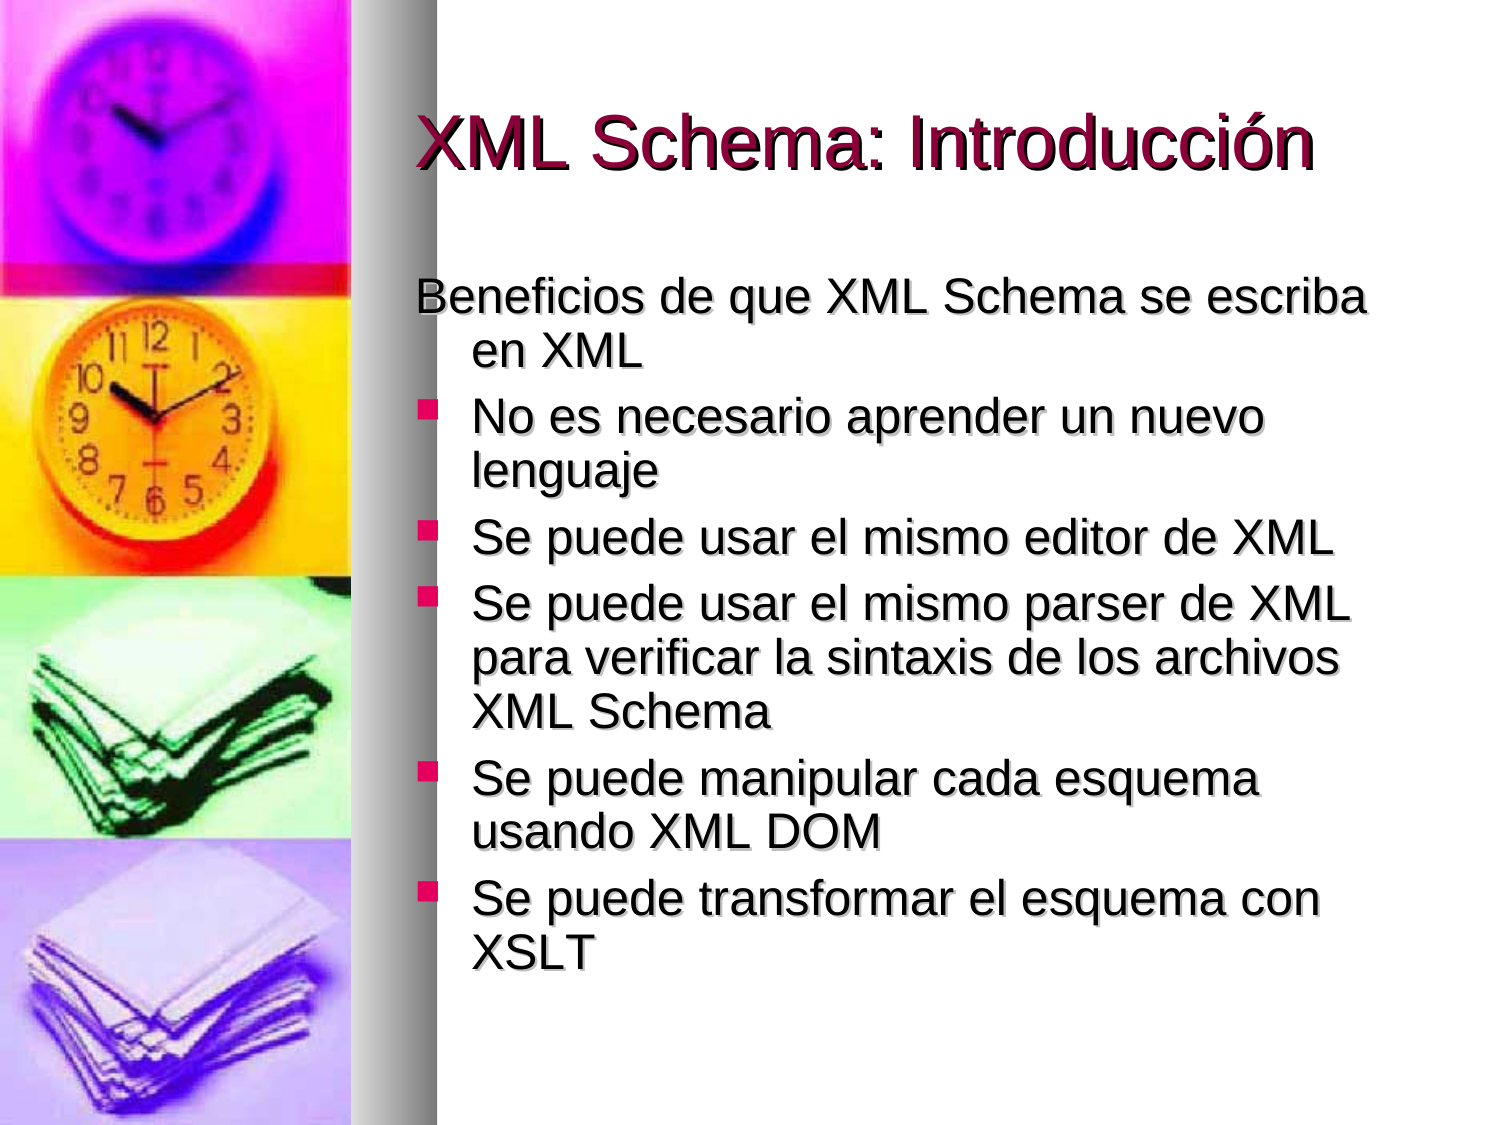

# XML Schema: Introducción
Beneficios de que XML Schema se escriba en XML
No es necesario aprender un nuevo lenguaje
Se puede usar el mismo editor de XML
Se puede usar el mismo parser de XML para verificar la sintaxis de los archivos XML Schema
Se puede manipular cada esquema usando XML DOM
Se puede transformar el esquema con XSLT